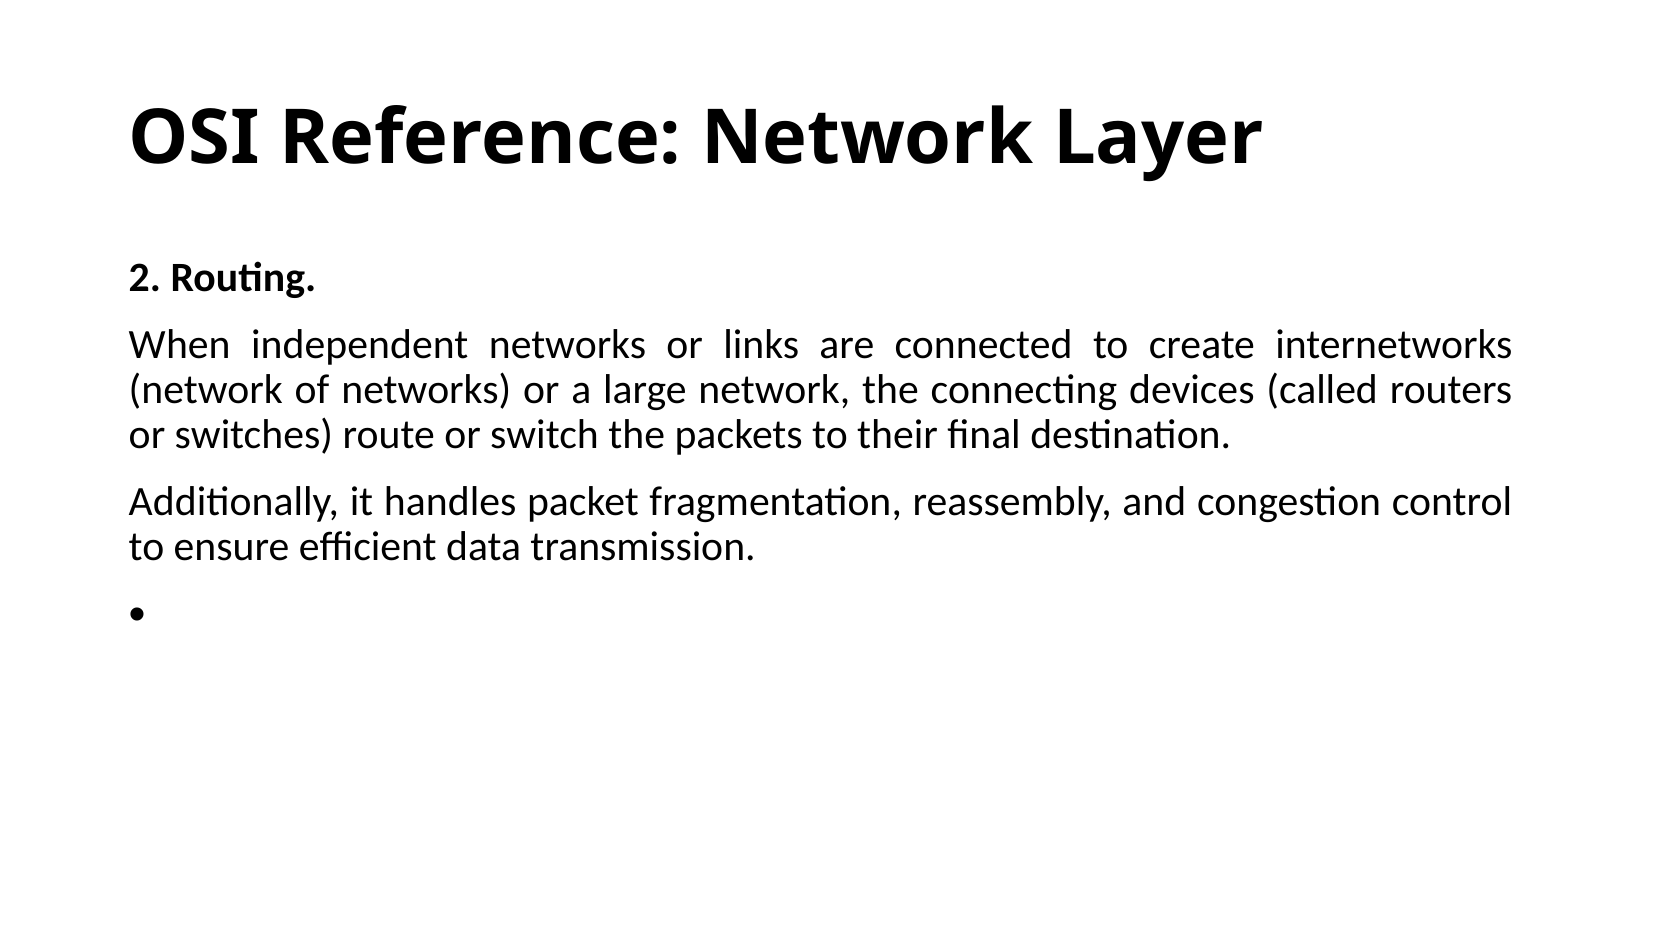

# OSI Reference: Network Layer
2. Routing.
When independent networks or links are connected to create internetworks (network of networks) or a large network, the connecting devices (called routers or switches) route or switch the packets to their final destination.
Additionally, it handles packet fragmentation, reassembly, and congestion control to ensure efficient data transmission.